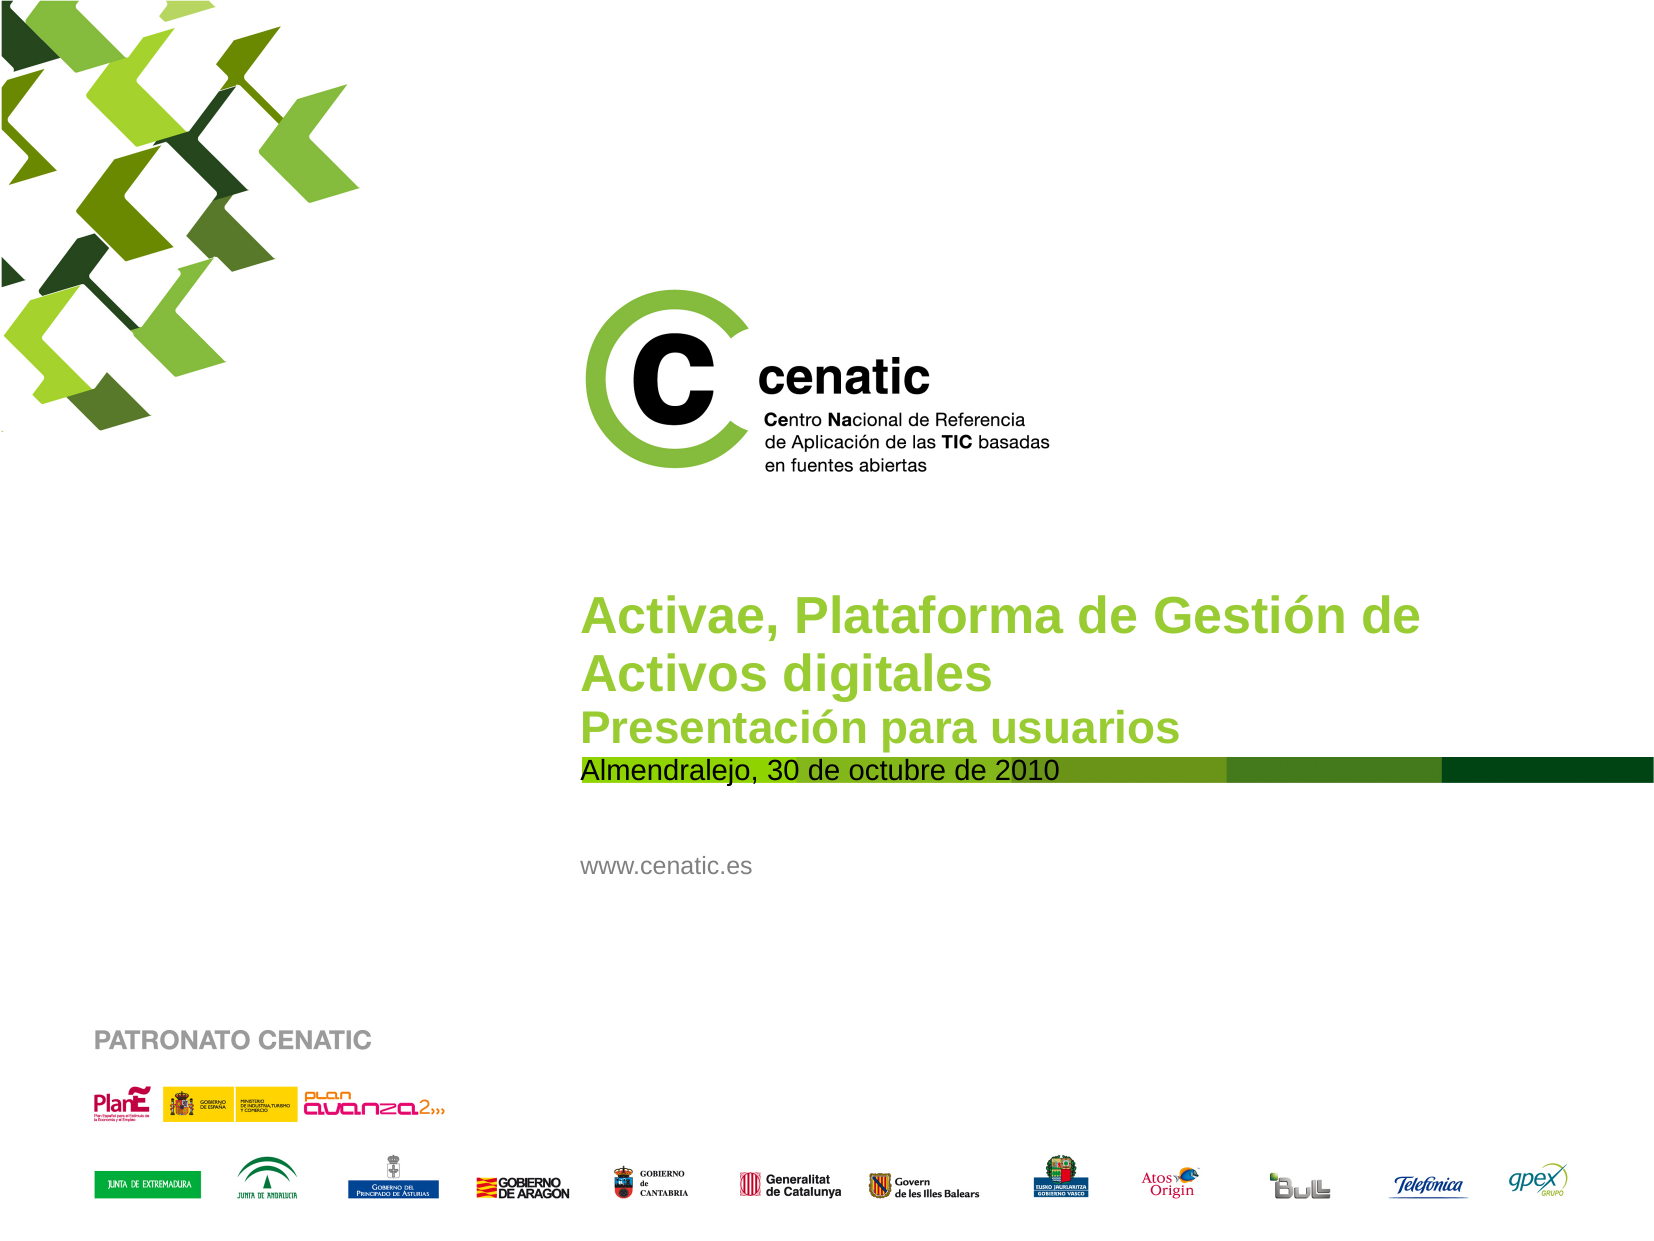

Activae, Plataforma de Gestión de Activos digitales
Presentación para usuarios
Almendralejo, 30 de octubre de 2010
www.cenatic.es